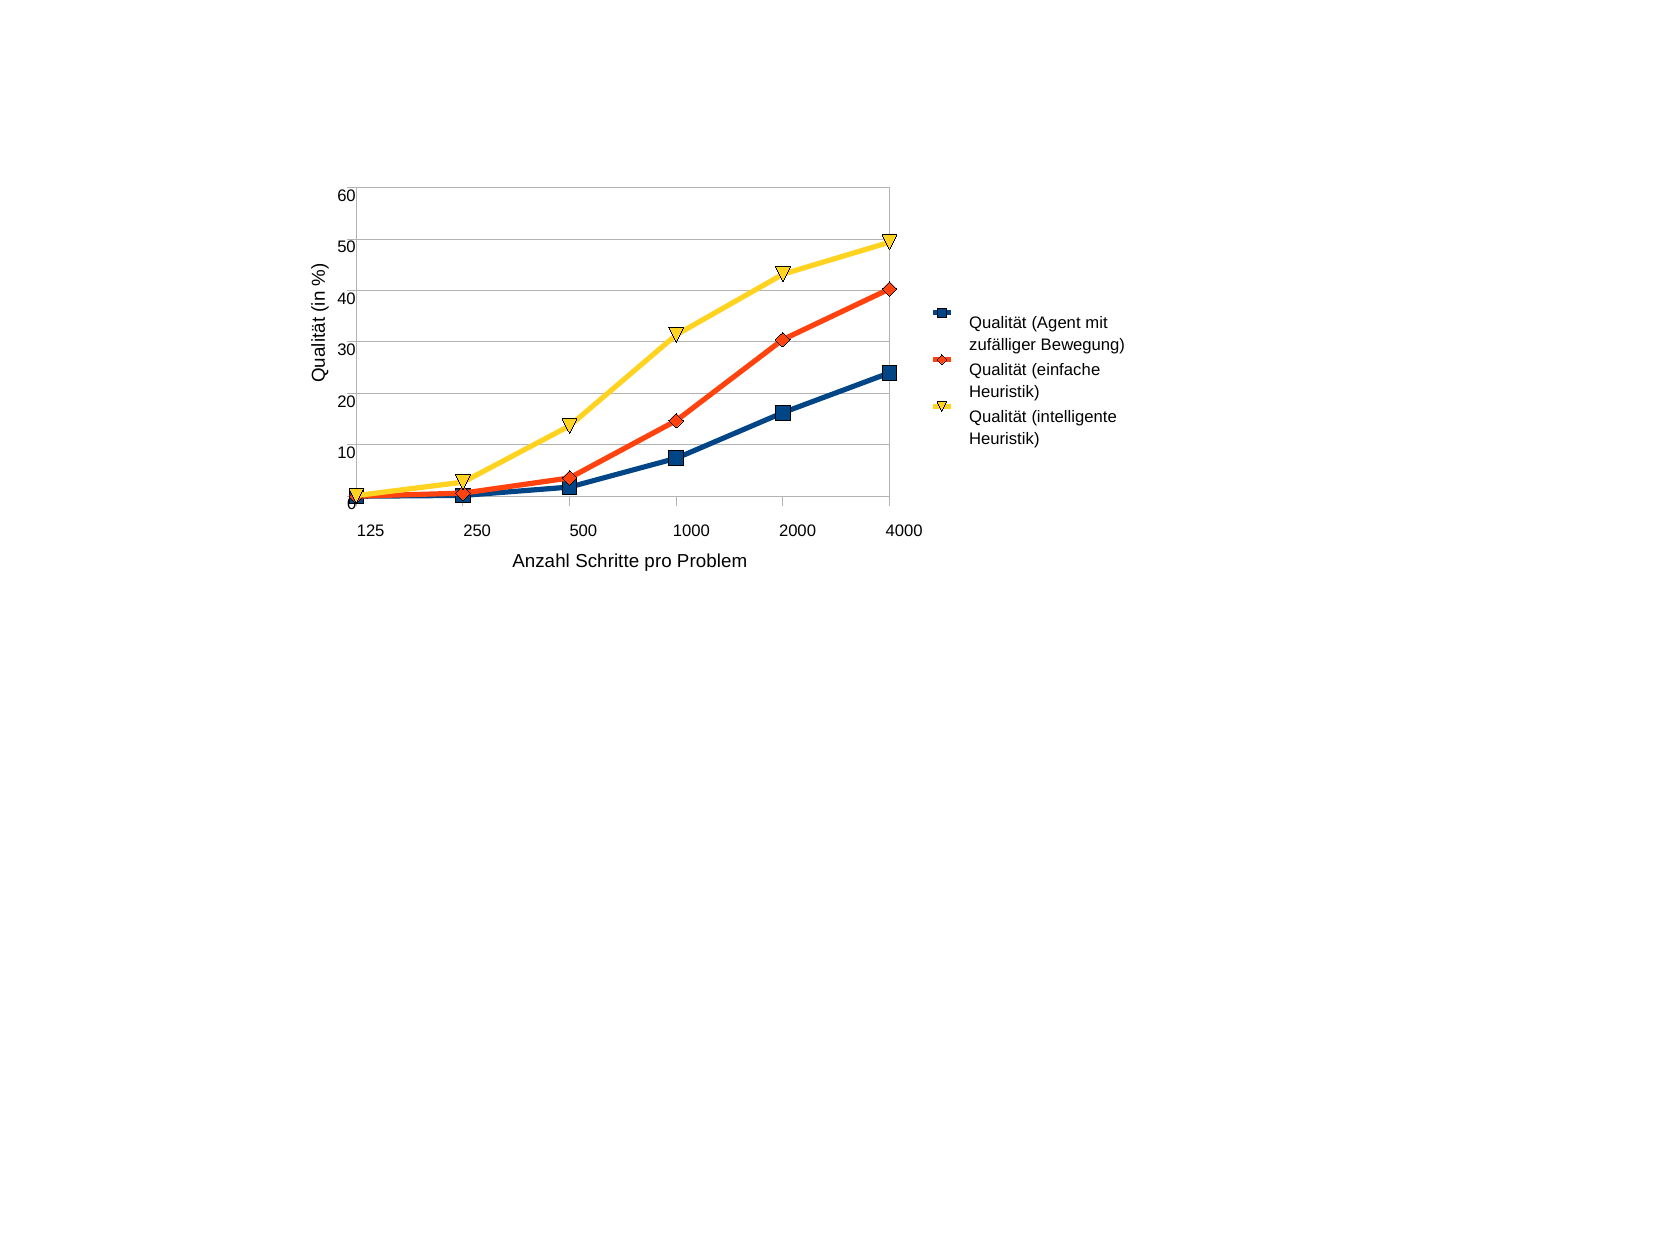

60
50
40
Qualität (in %)
Qualität (Agent mit
zufälliger Bewegung)
30
Qualität (einfache
Heuristik)
20
Qualität (intelligente
Heuristik)
10
0
125
250
500
1000
2000
4000
Anzahl Schritte pro Problem